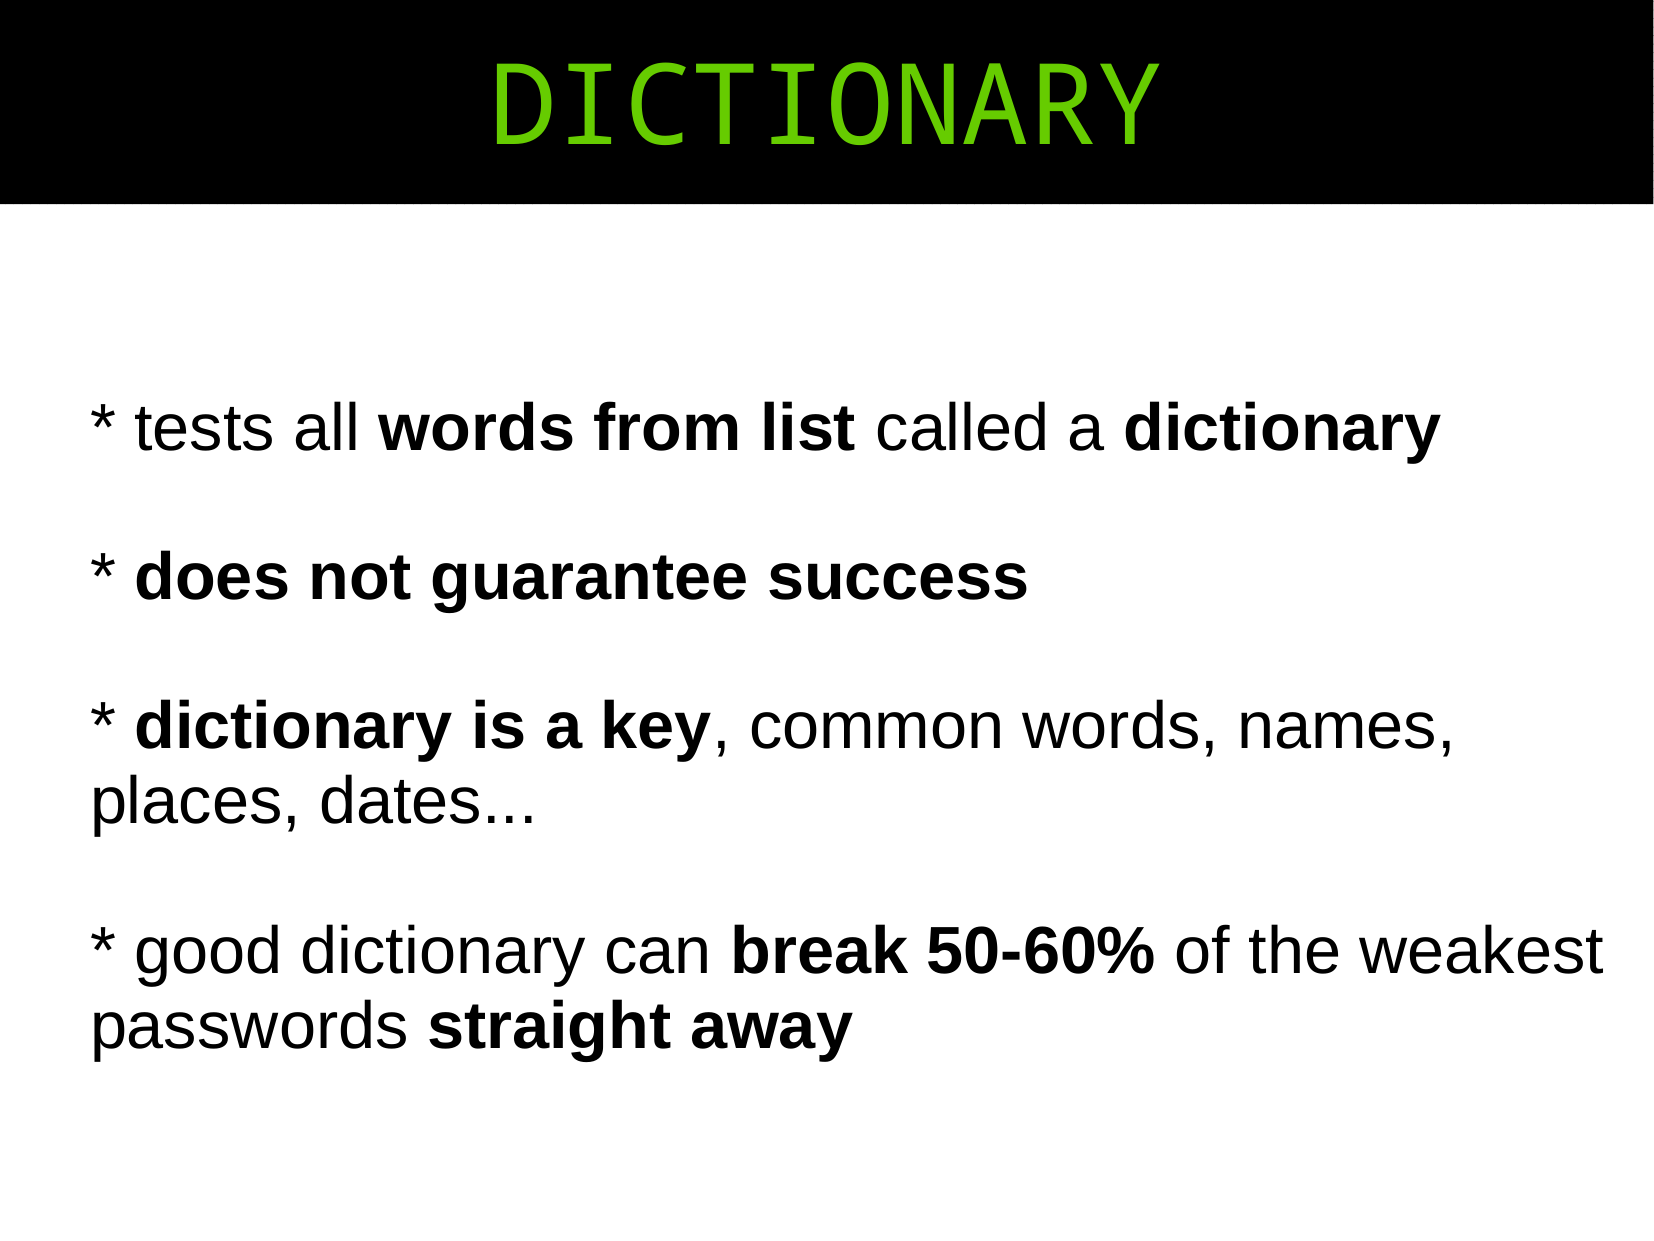

# DICTIONARY
* tests all words from list called a dictionary
* does not guarantee success
* dictionary is a key, common words, names, places, dates...
* good dictionary can break 50-60% of the weakest passwords straight away